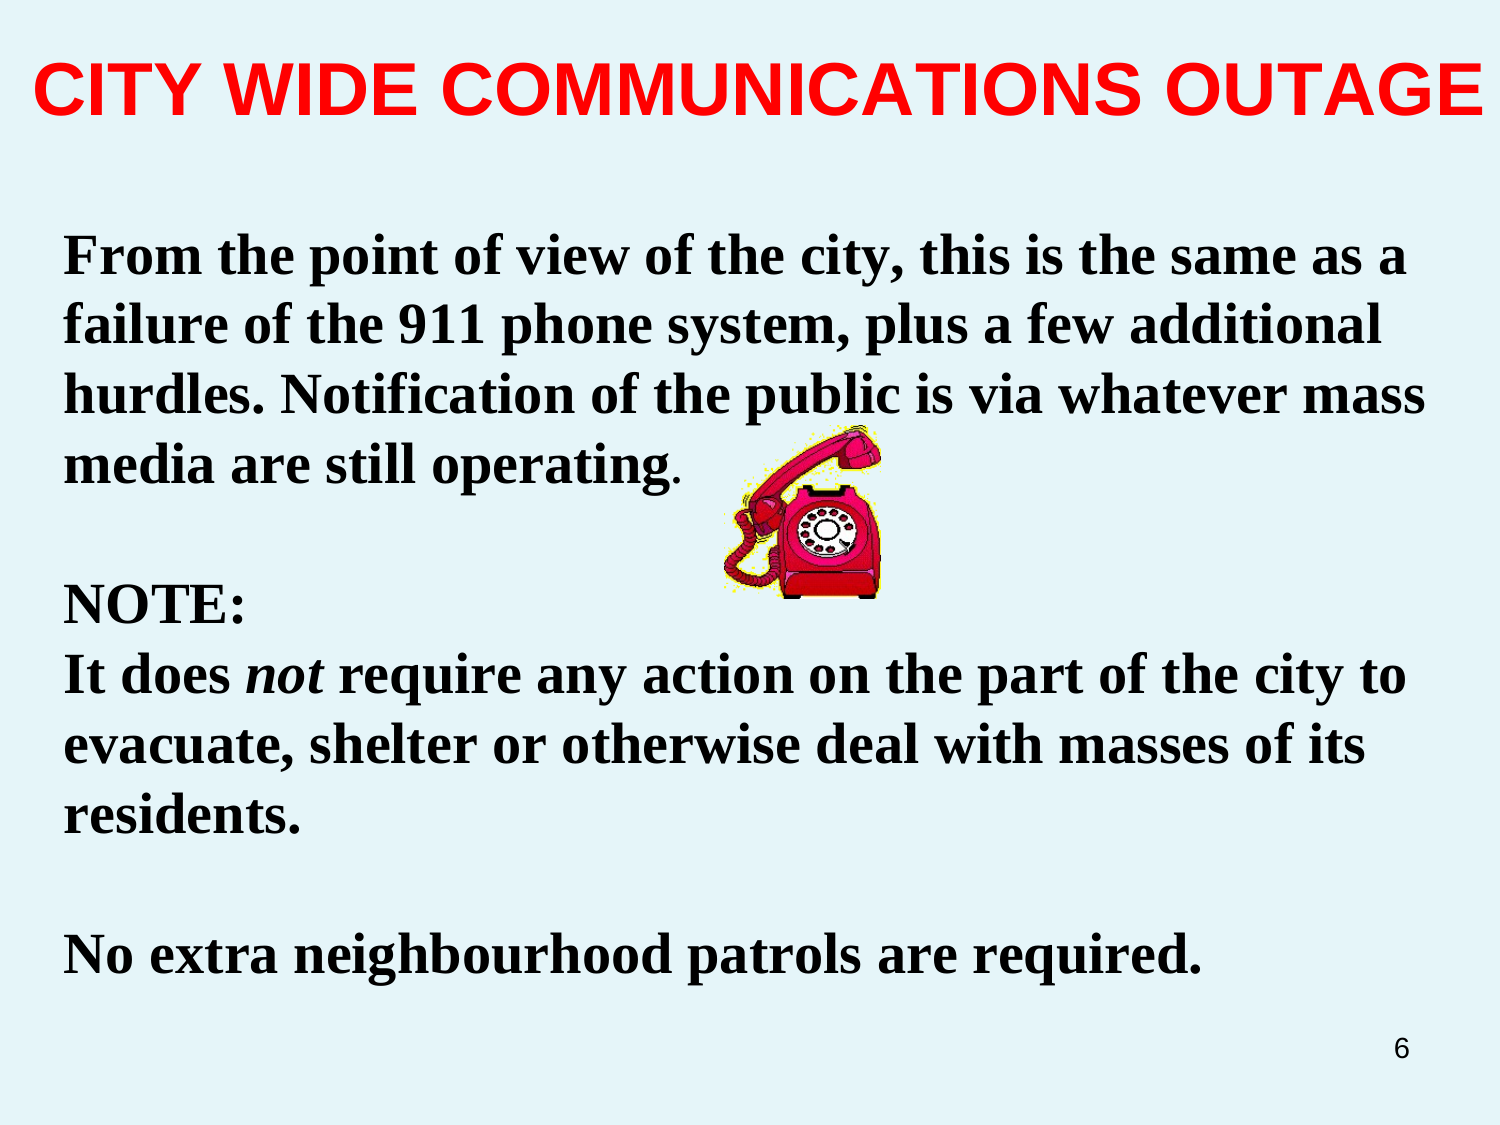

CITY WIDE COMMUNICATIONS OUTAGE
From the point of view of the city, this is the same as a failure of the 911 phone system, plus a few additional hurdles. Notification of the public is via whatever mass media are still operating.
NOTE:
It does not require any action on the part of the city to evacuate, shelter or otherwise deal with masses of its residents.
No extra neighbourhood patrols are required.
6